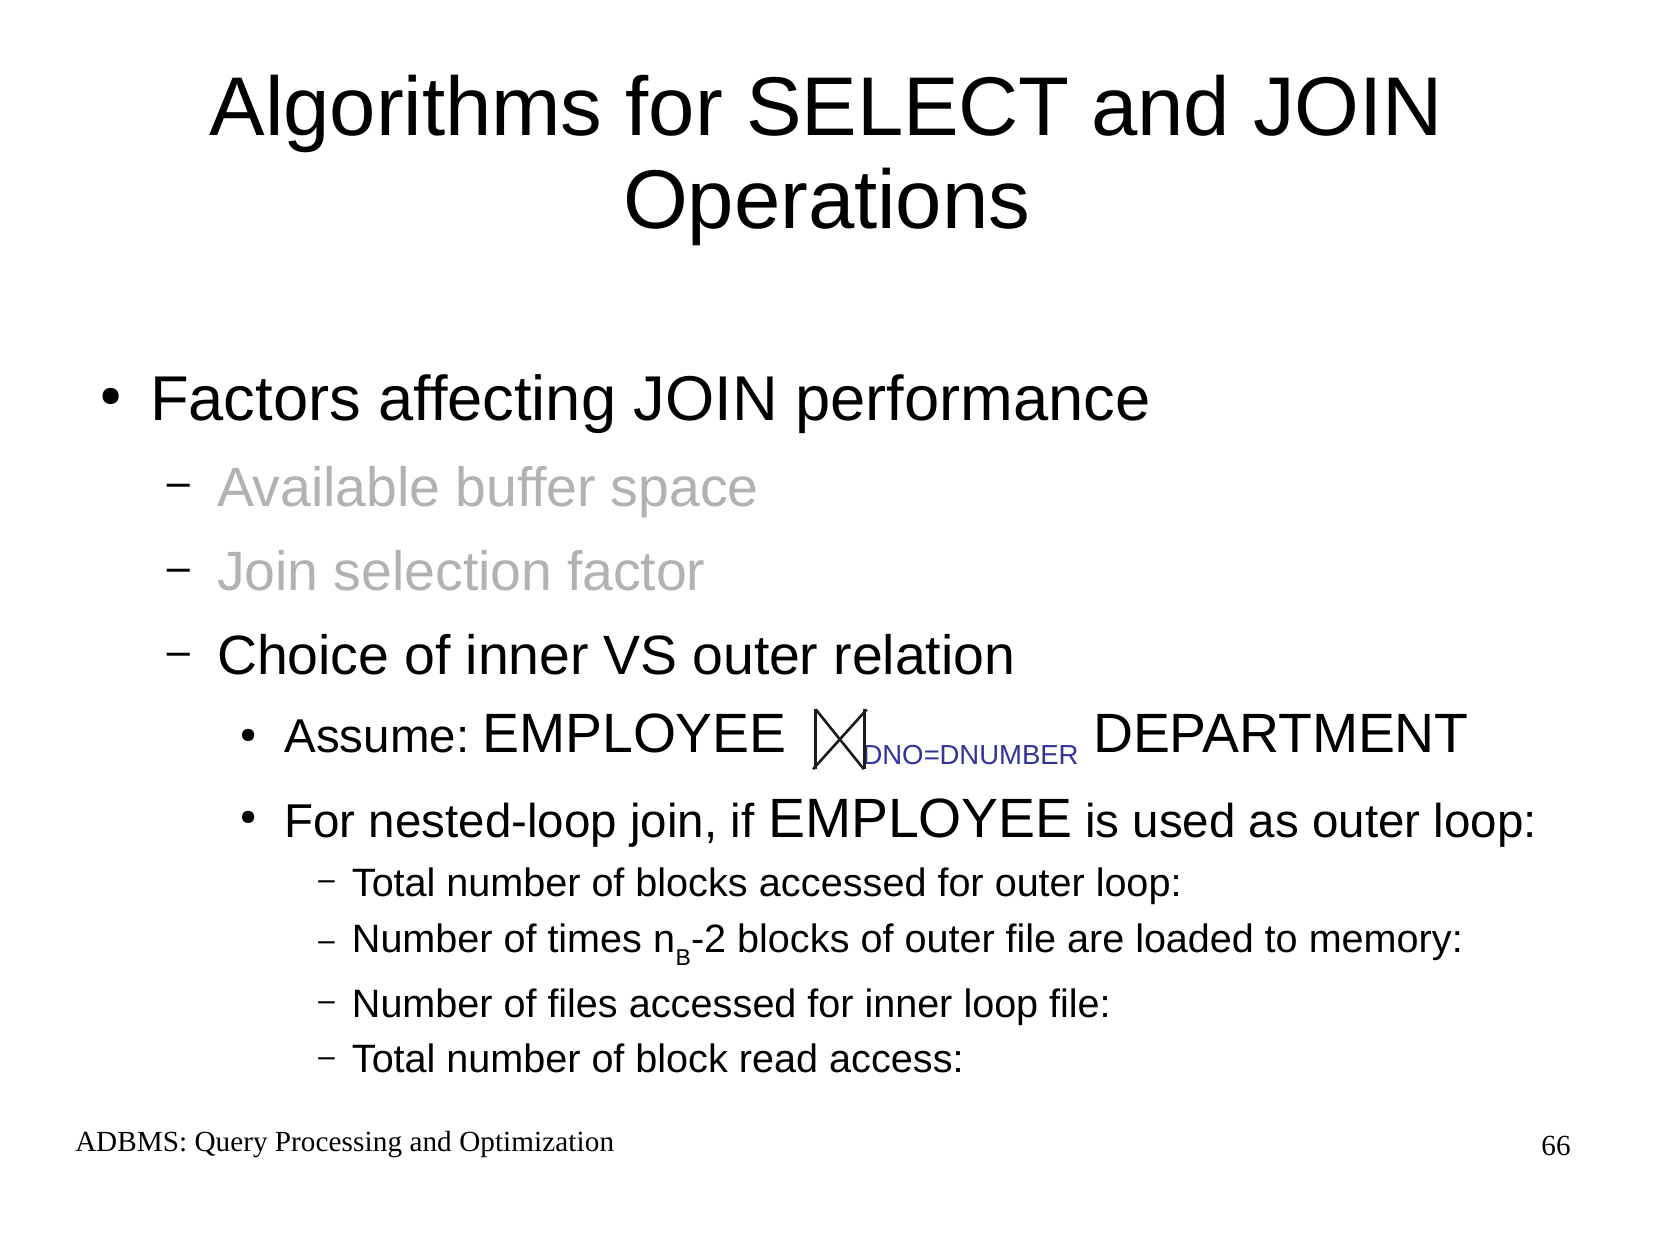

# Algorithms for SELECT and JOIN Operations
Factors affecting JOIN performance
Available buffer space
Join selection factor
Choice of inner VS outer relation
Assume: EMPLOYEE DNO=DNUMBER DEPARTMENT
For nested-loop join, if EMPLOYEE is used as outer loop:
Total number of blocks accessed for outer loop:
Number of times nB-2 blocks of outer file are loaded to memory:
Number of files accessed for inner loop file:
Total number of block read access: